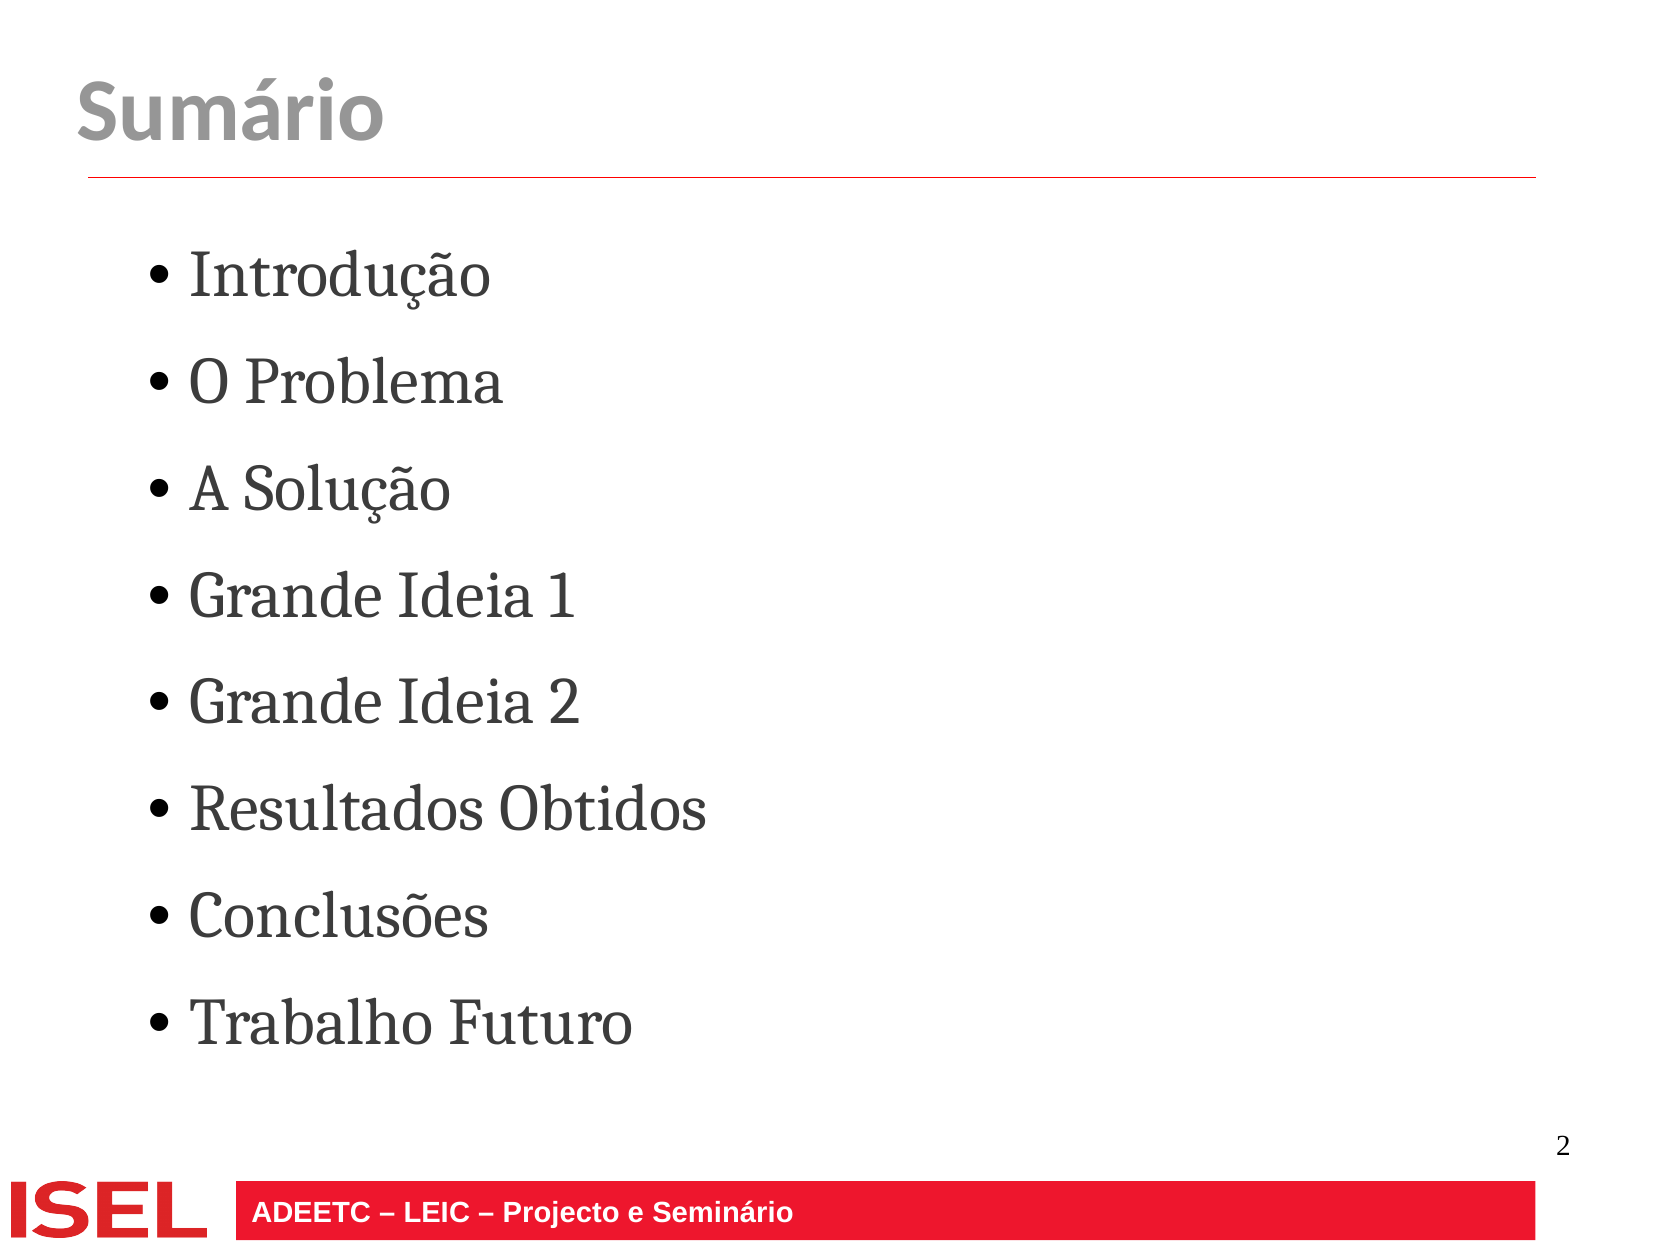

# Sumário
• Introdução
• O Problema
• A Solução
• Grande Ideia 1
• Grande Ideia 2
• Resultados Obtidos
• Conclusões
• Trabalho Futuro
2
ADEETC – LEIC – Projecto e Seminário